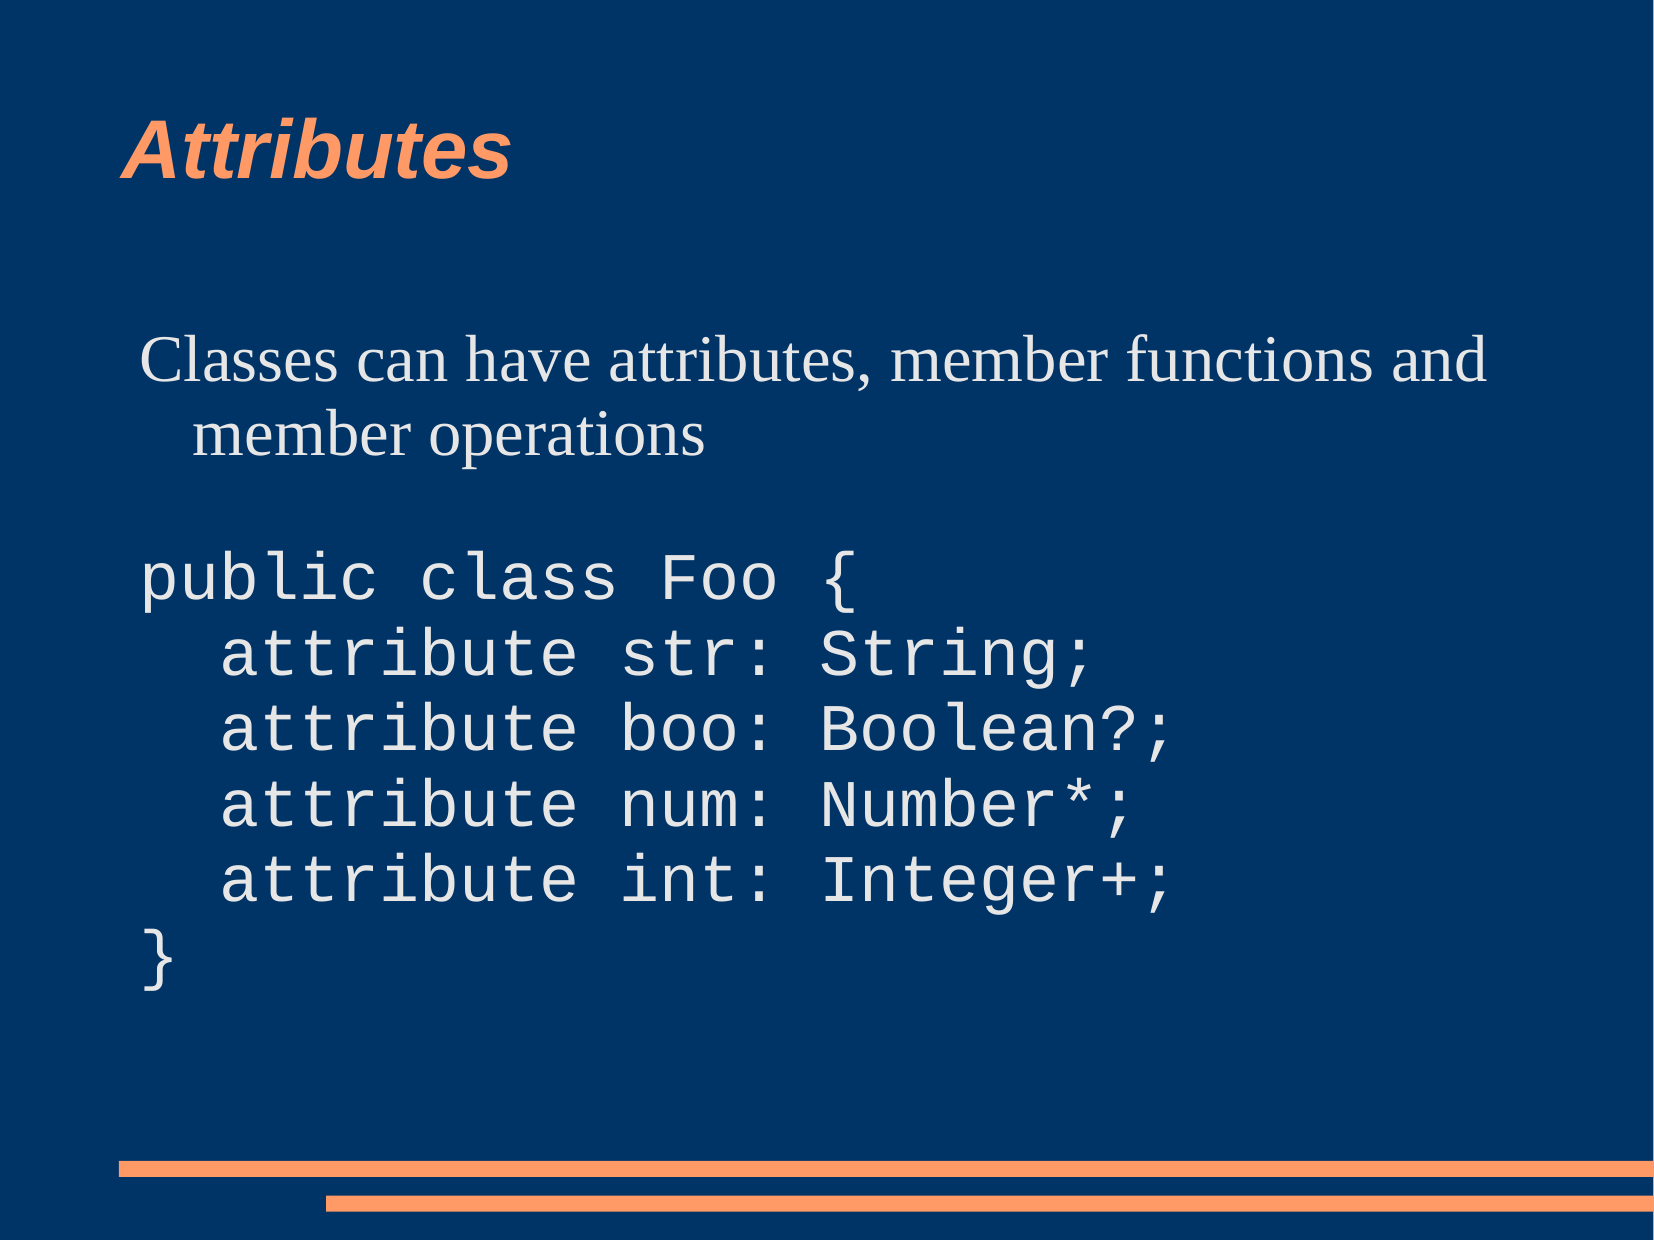

# Attributes
Classes can have attributes, member functions and member operations
public class Foo {
 attribute str: String;
 attribute boo: Boolean?;
 attribute num: Number*;
 attribute int: Integer+;
}